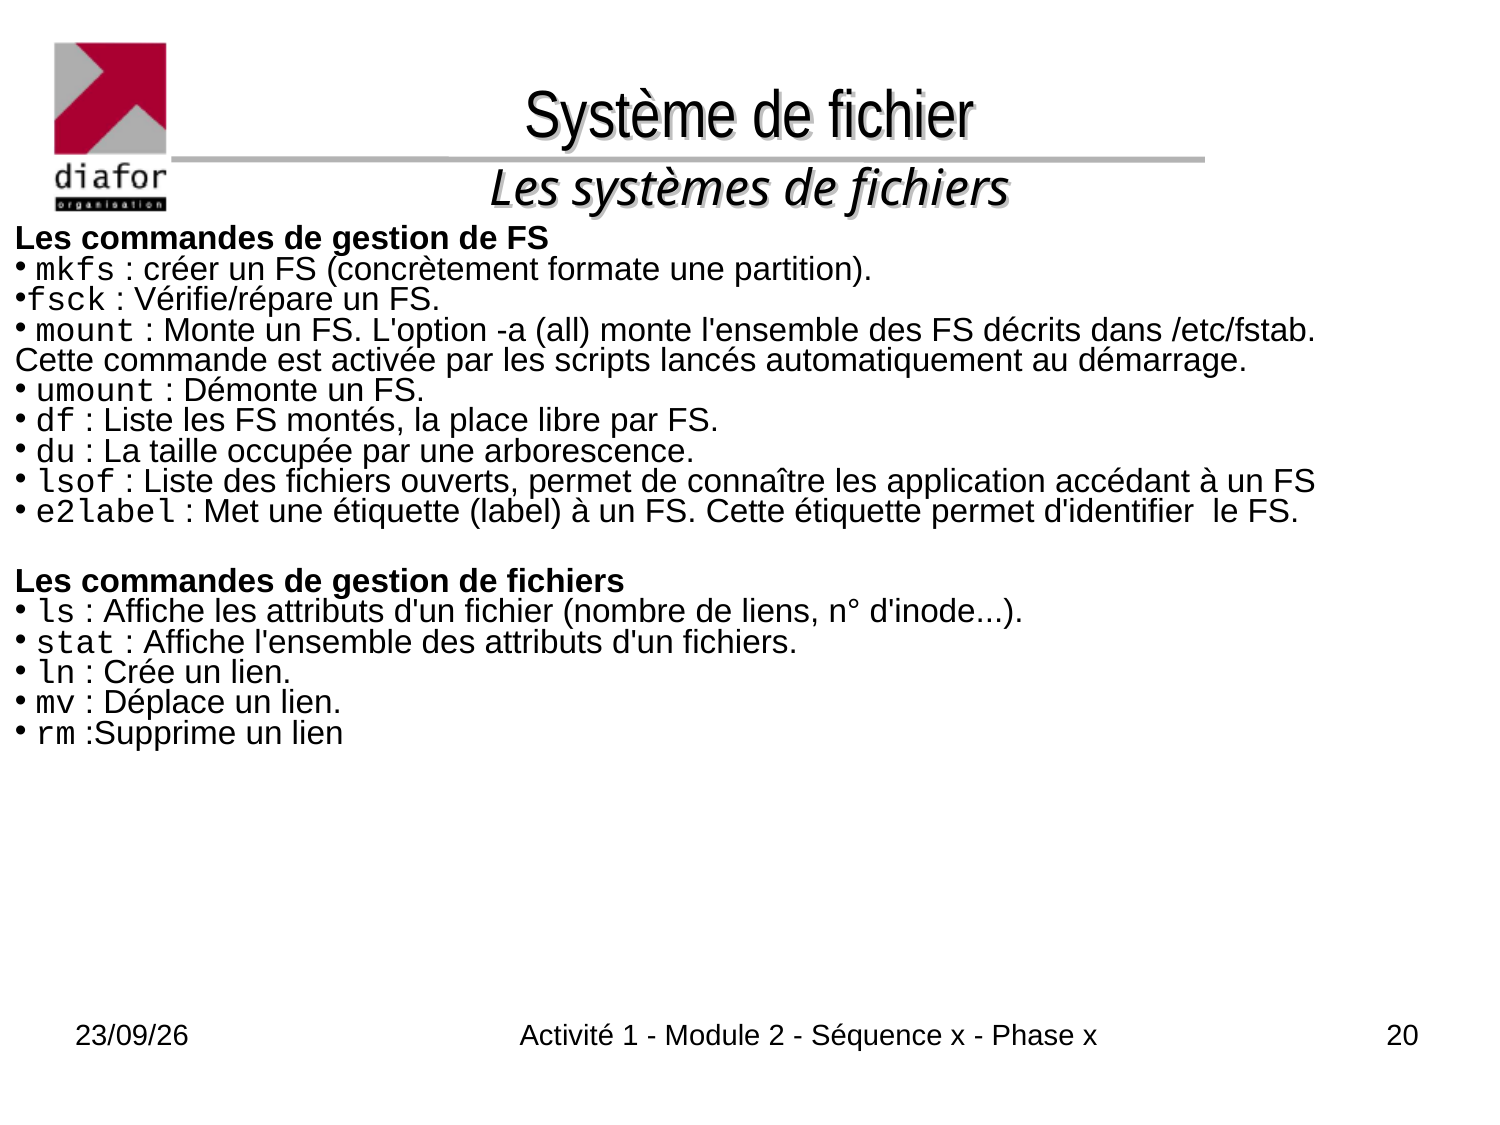

# Système de fichier Les systèmes de fichiers
Les commandes de gestion de FS
 mkfs : créer un FS (concrètement formate une partition).
fsck : Vérifie/répare un FS.
 mount : Monte un FS. L'option -a (all) monte l'ensemble des FS décrits dans /etc/fstab.
Cette commande est activée par les scripts lancés automatiquement au démarrage.
 umount : Démonte un FS.
 df : Liste les FS montés, la place libre par FS.
 du : La taille occupée par une arborescence.
 lsof : Liste des fichiers ouverts, permet de connaître les application accédant à un FS
 e2label : Met une étiquette (label) à un FS. Cette étiquette permet d'identifier le FS.
Les commandes de gestion de fichiers
 ls : Affiche les attributs d'un fichier (nombre de liens, n° d'inode...).
 stat : Affiche l'ensemble des attributs d'un fichiers.
 ln : Crée un lien.
 mv : Déplace un lien.
 rm :Supprime un lien
Activité 1 - Module 2 - Séquence x - Phase x
20